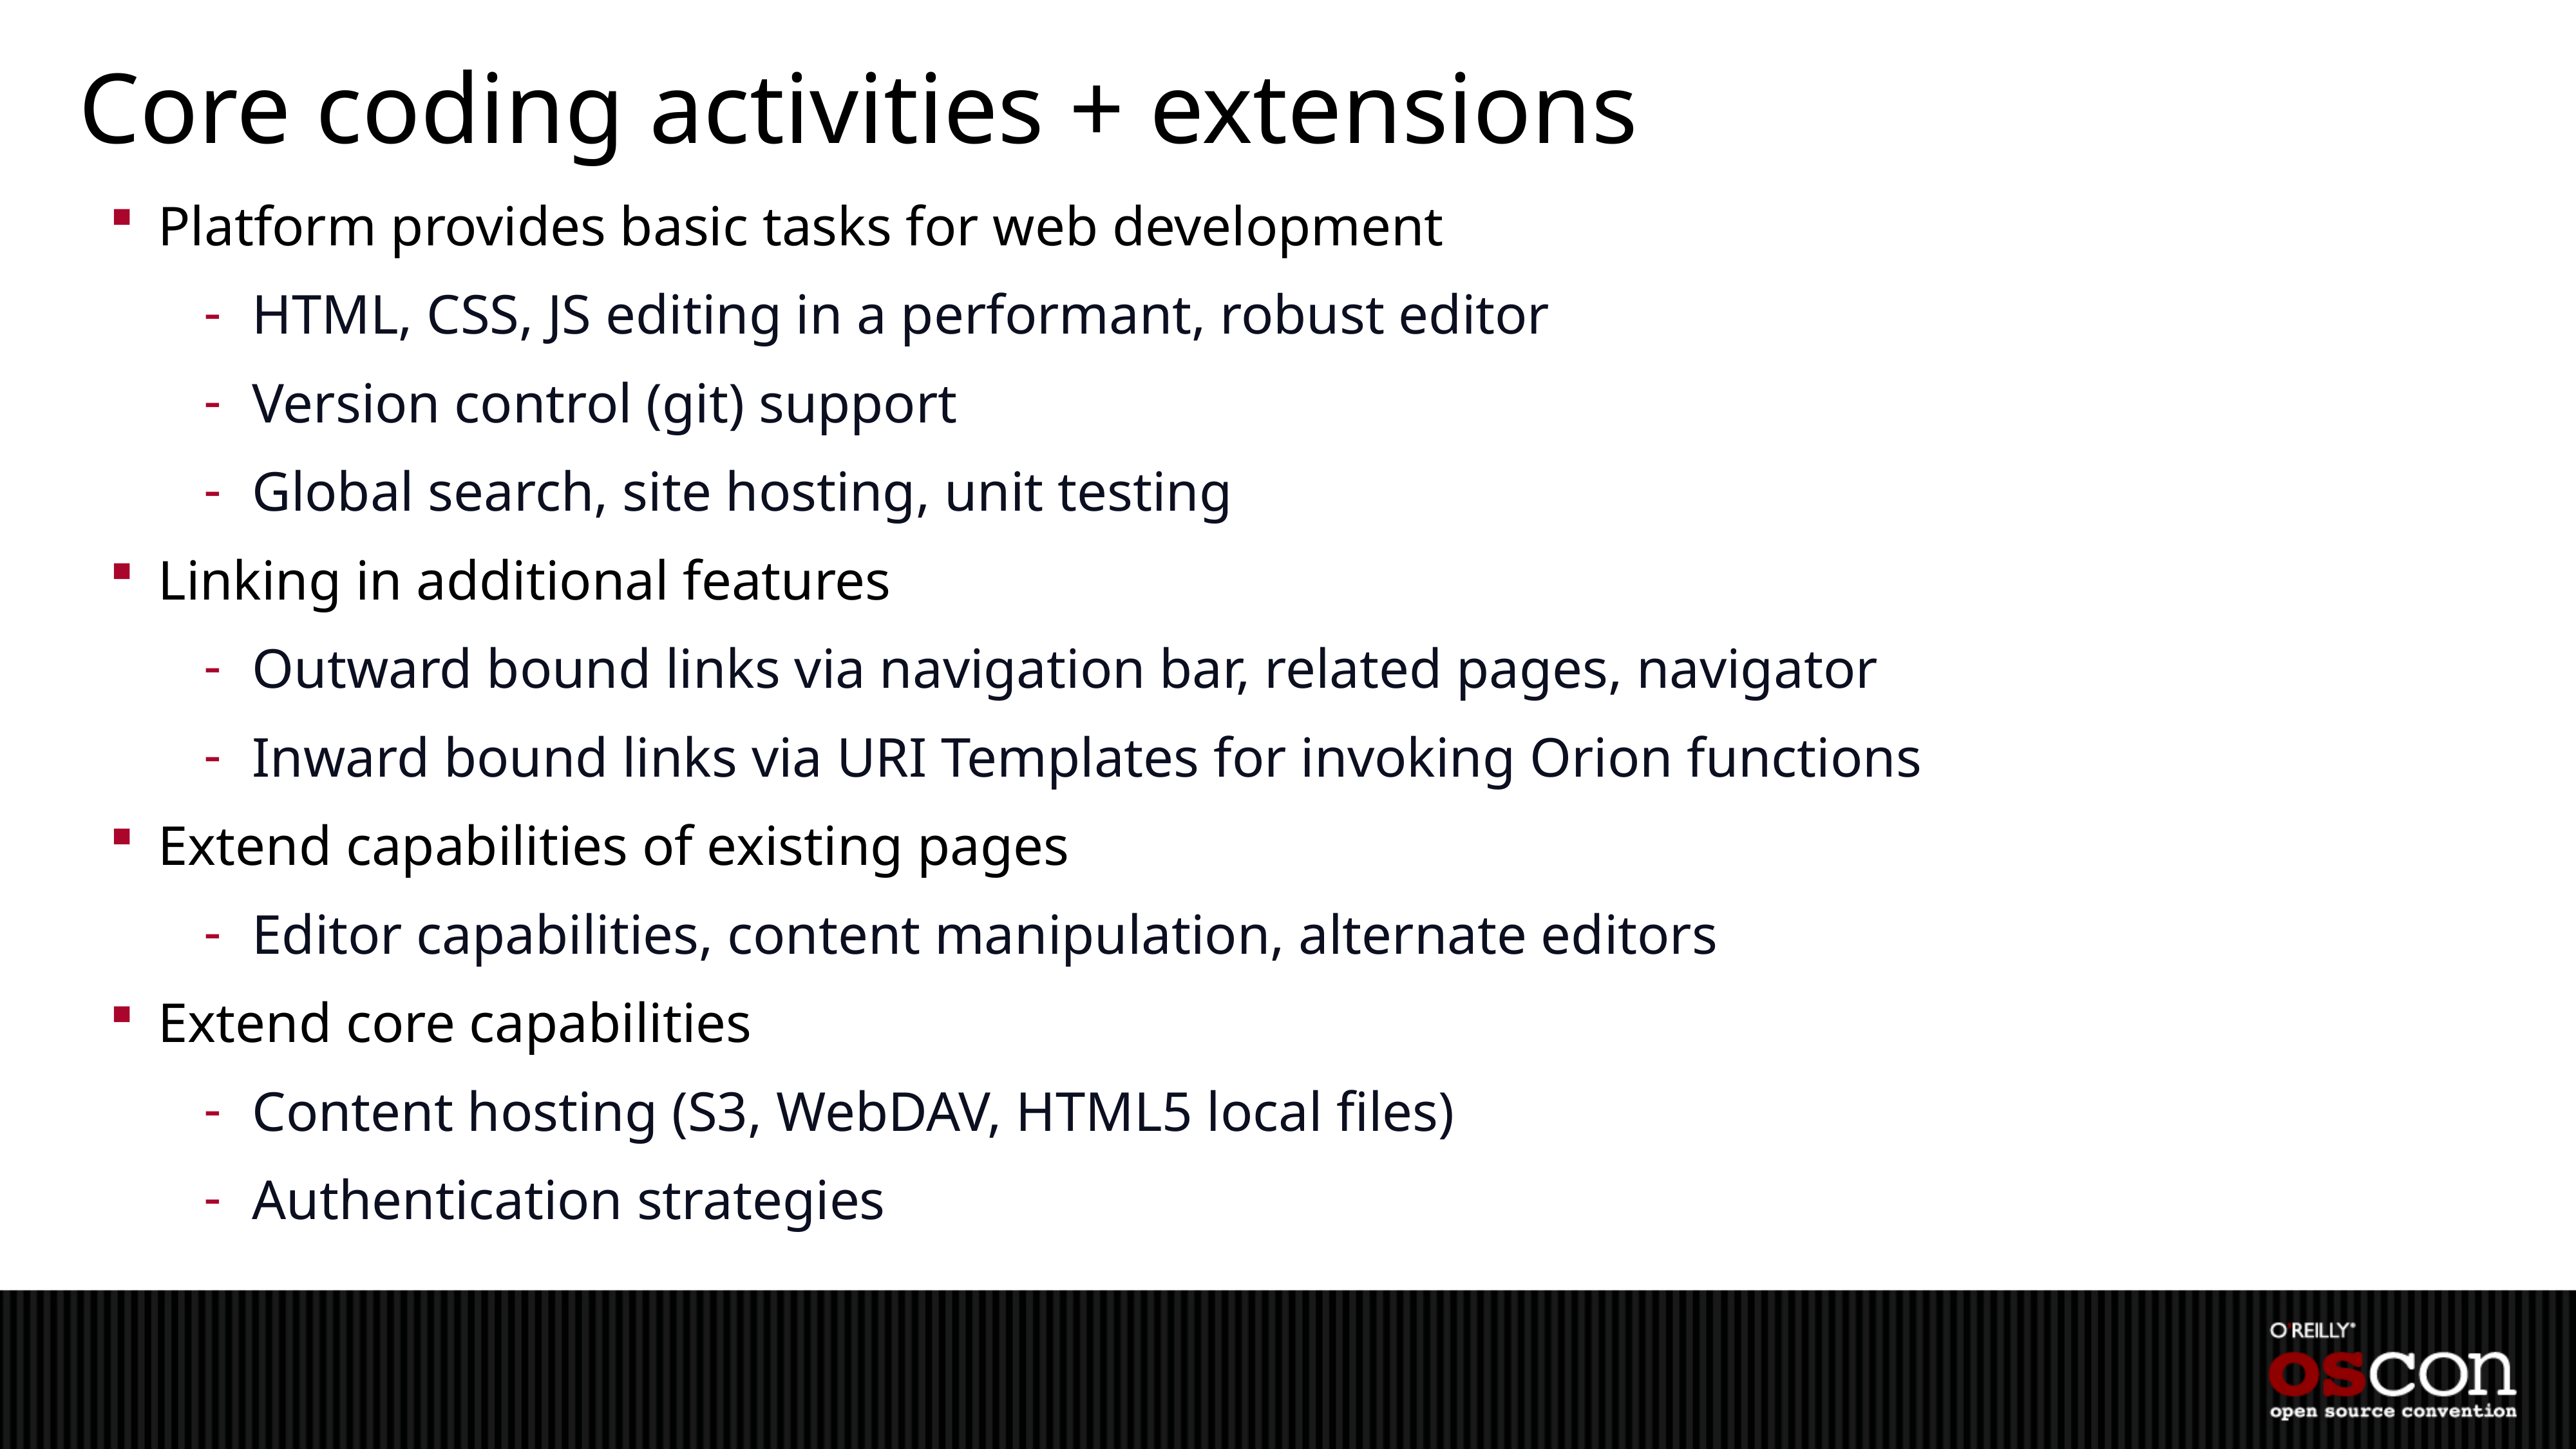

# Core coding activities + extensions
Platform provides basic tasks for web development
HTML, CSS, JS editing in a performant, robust editor
Version control (git) support
Global search, site hosting, unit testing
Linking in additional features
Outward bound links via navigation bar, related pages, navigator
Inward bound links via URI Templates for invoking Orion functions
Extend capabilities of existing pages
Editor capabilities, content manipulation, alternate editors
Extend core capabilities
Content hosting (S3, WebDAV, HTML5 local files)
Authentication strategies